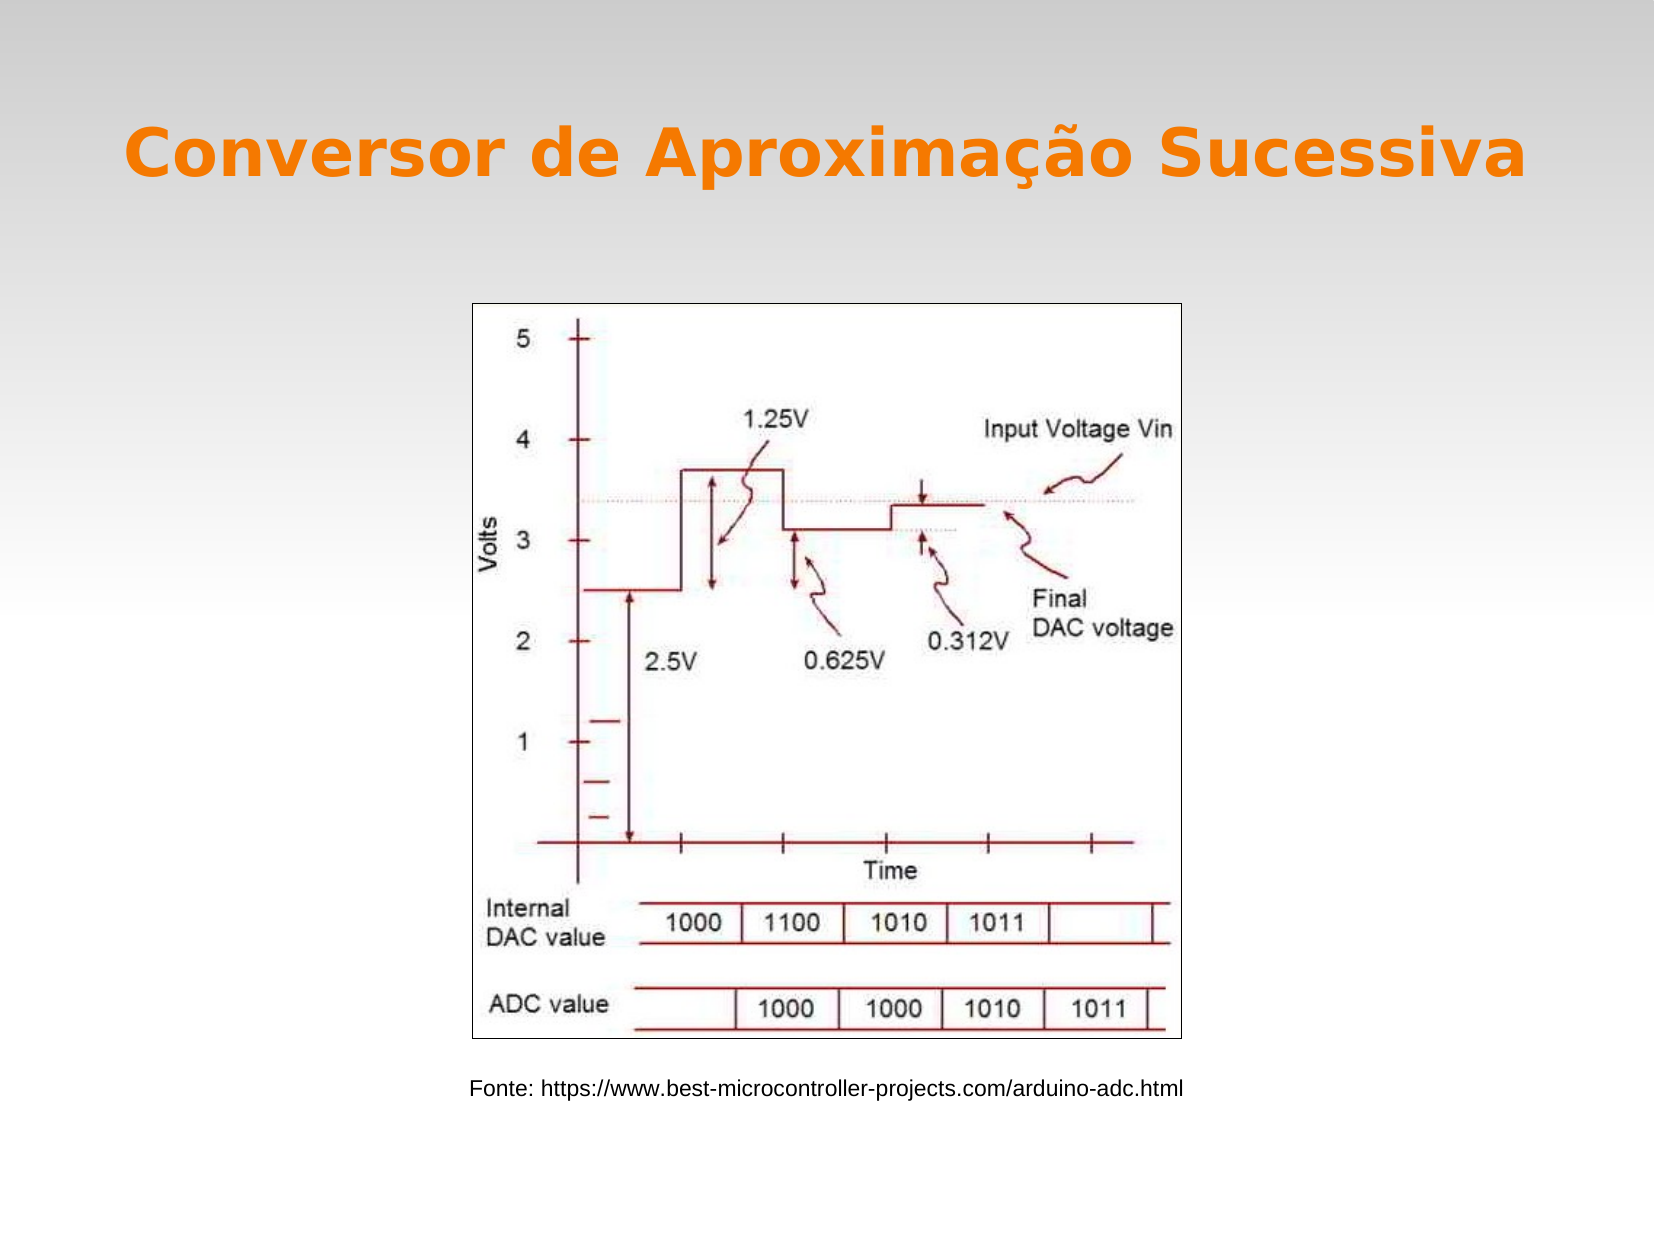

# Conversor de Aproximação Sucessiva
Fonte: https://www.best-microcontroller-projects.com/arduino-adc.html